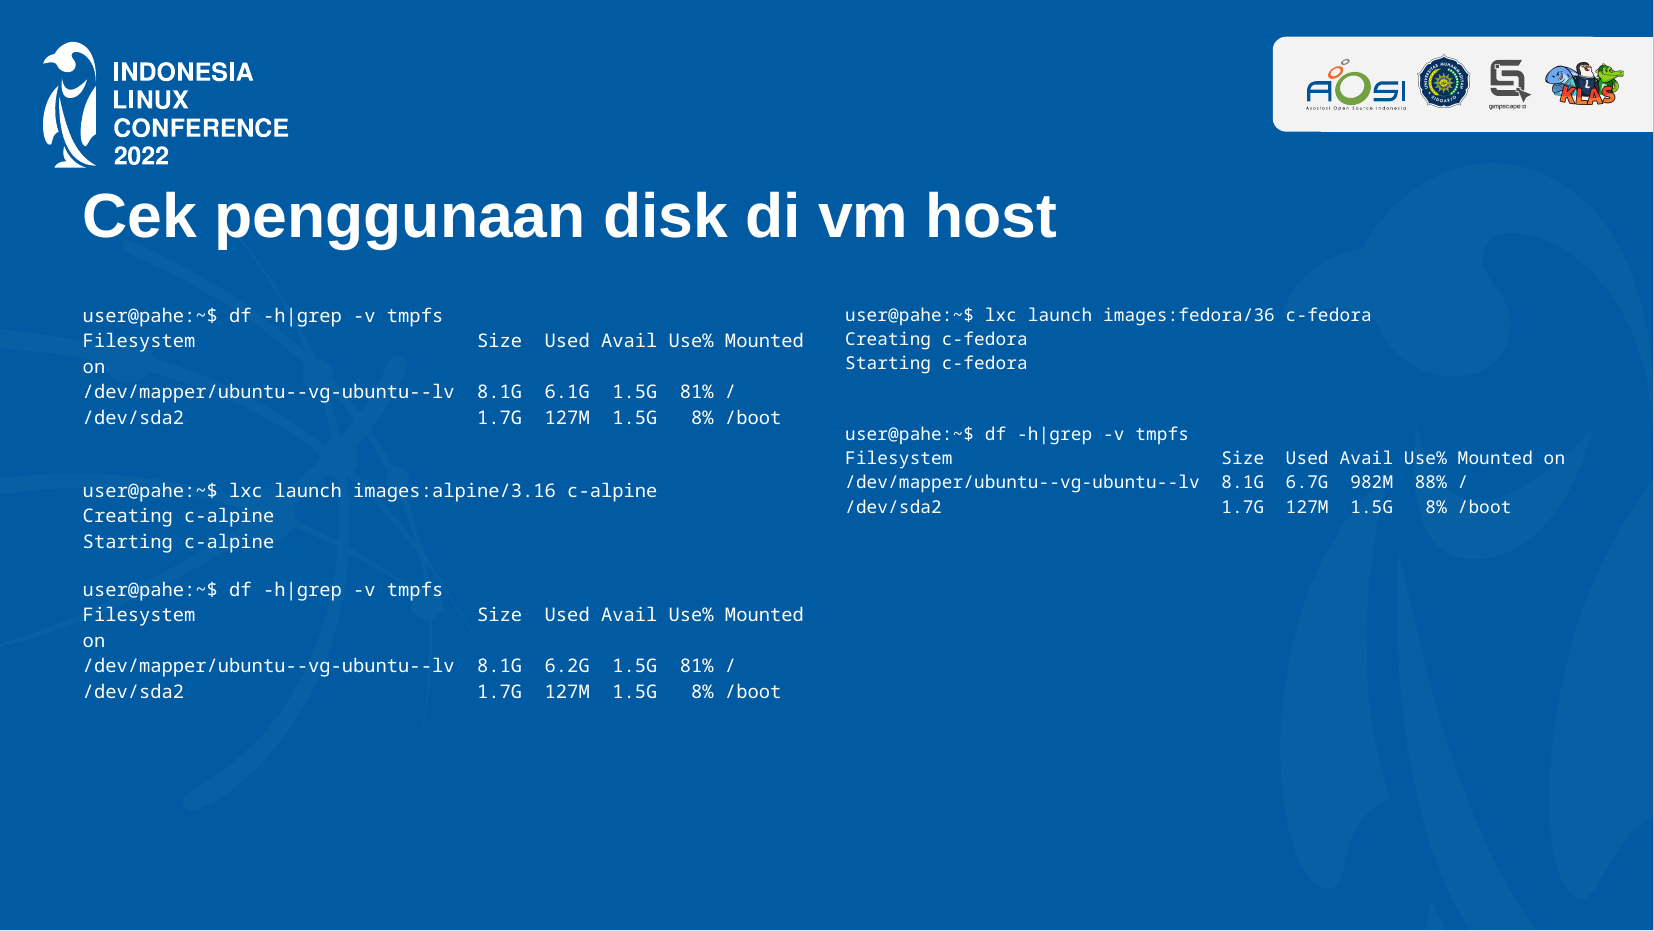

# Cek penggunaan disk di vm host
user@pahe:~$ df -h|grep -v tmpfs
Filesystem Size Used Avail Use% Mounted on
/dev/mapper/ubuntu--vg-ubuntu--lv 8.1G 6.1G 1.5G 81% /
/dev/sda2 1.7G 127M 1.5G 8% /boot
user@pahe:~$ lxc launch images:alpine/3.16 c-alpine
Creating c-alpine
Starting c-alpine
user@pahe:~$ df -h|grep -v tmpfs
Filesystem Size Used Avail Use% Mounted on
/dev/mapper/ubuntu--vg-ubuntu--lv 8.1G 6.2G 1.5G 81% /
/dev/sda2 1.7G 127M 1.5G 8% /boot
user@pahe:~$ lxc launch images:fedora/36 c-fedora
Creating c-fedora
Starting c-fedora
user@pahe:~$ df -h|grep -v tmpfs
Filesystem Size Used Avail Use% Mounted on
/dev/mapper/ubuntu--vg-ubuntu--lv 8.1G 6.7G 982M 88% /
/dev/sda2 1.7G 127M 1.5G 8% /boot